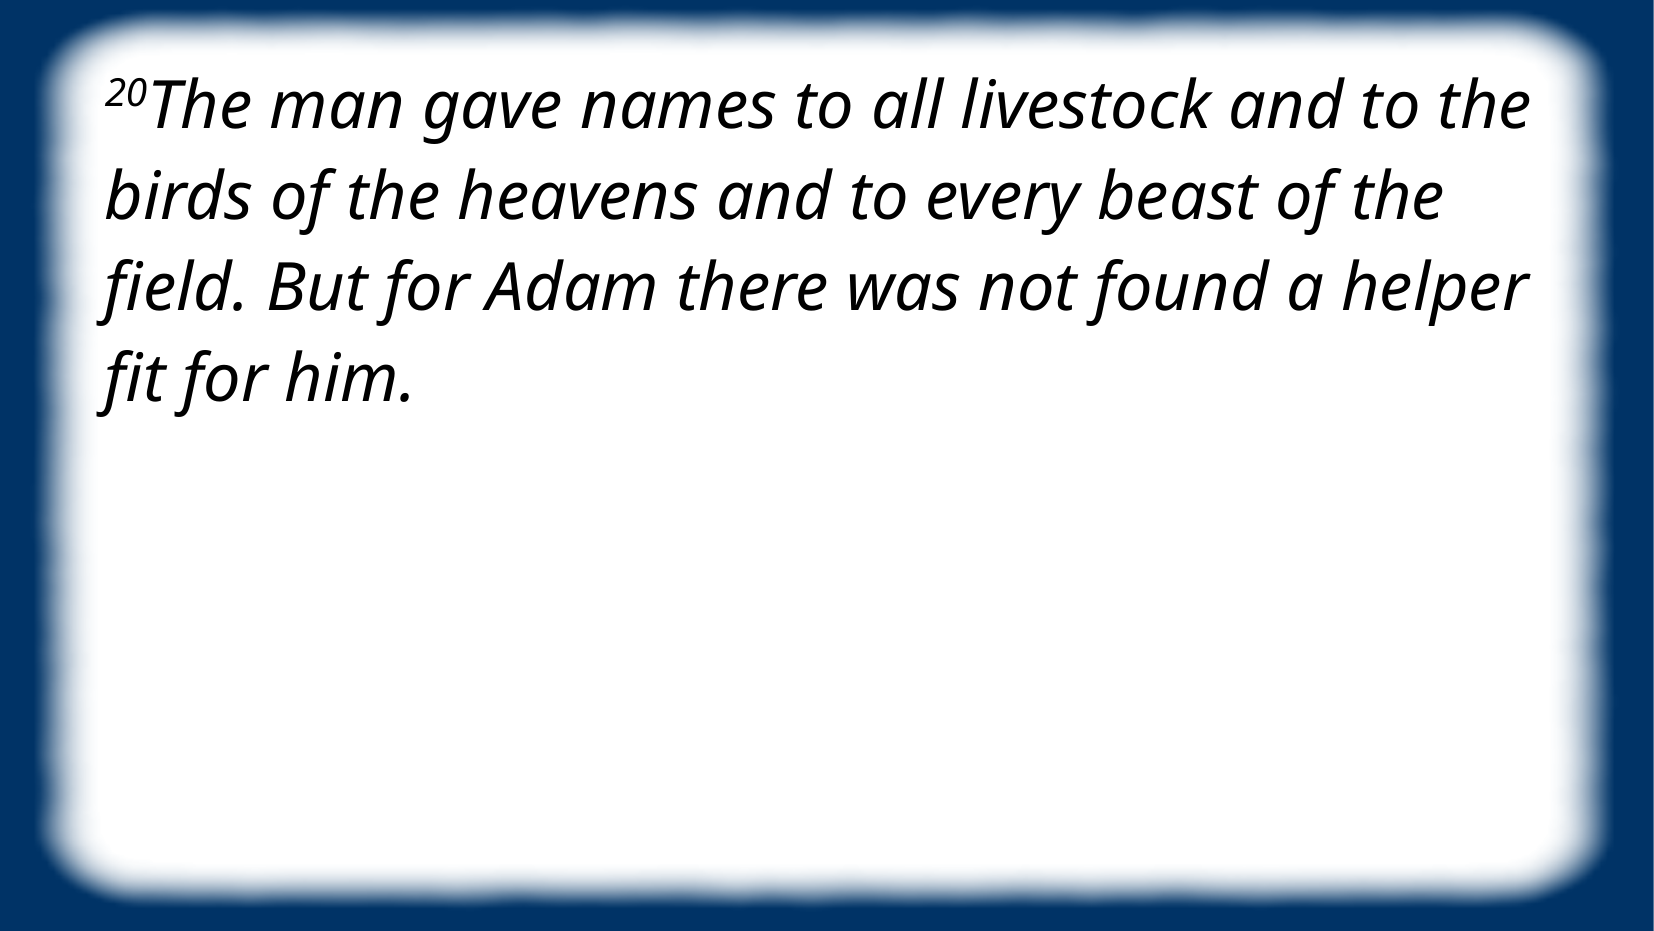

20The man gave names to all livestock and to the birds of the heavens and to every beast of the field. But for Adam there was not found a helper fit for him.